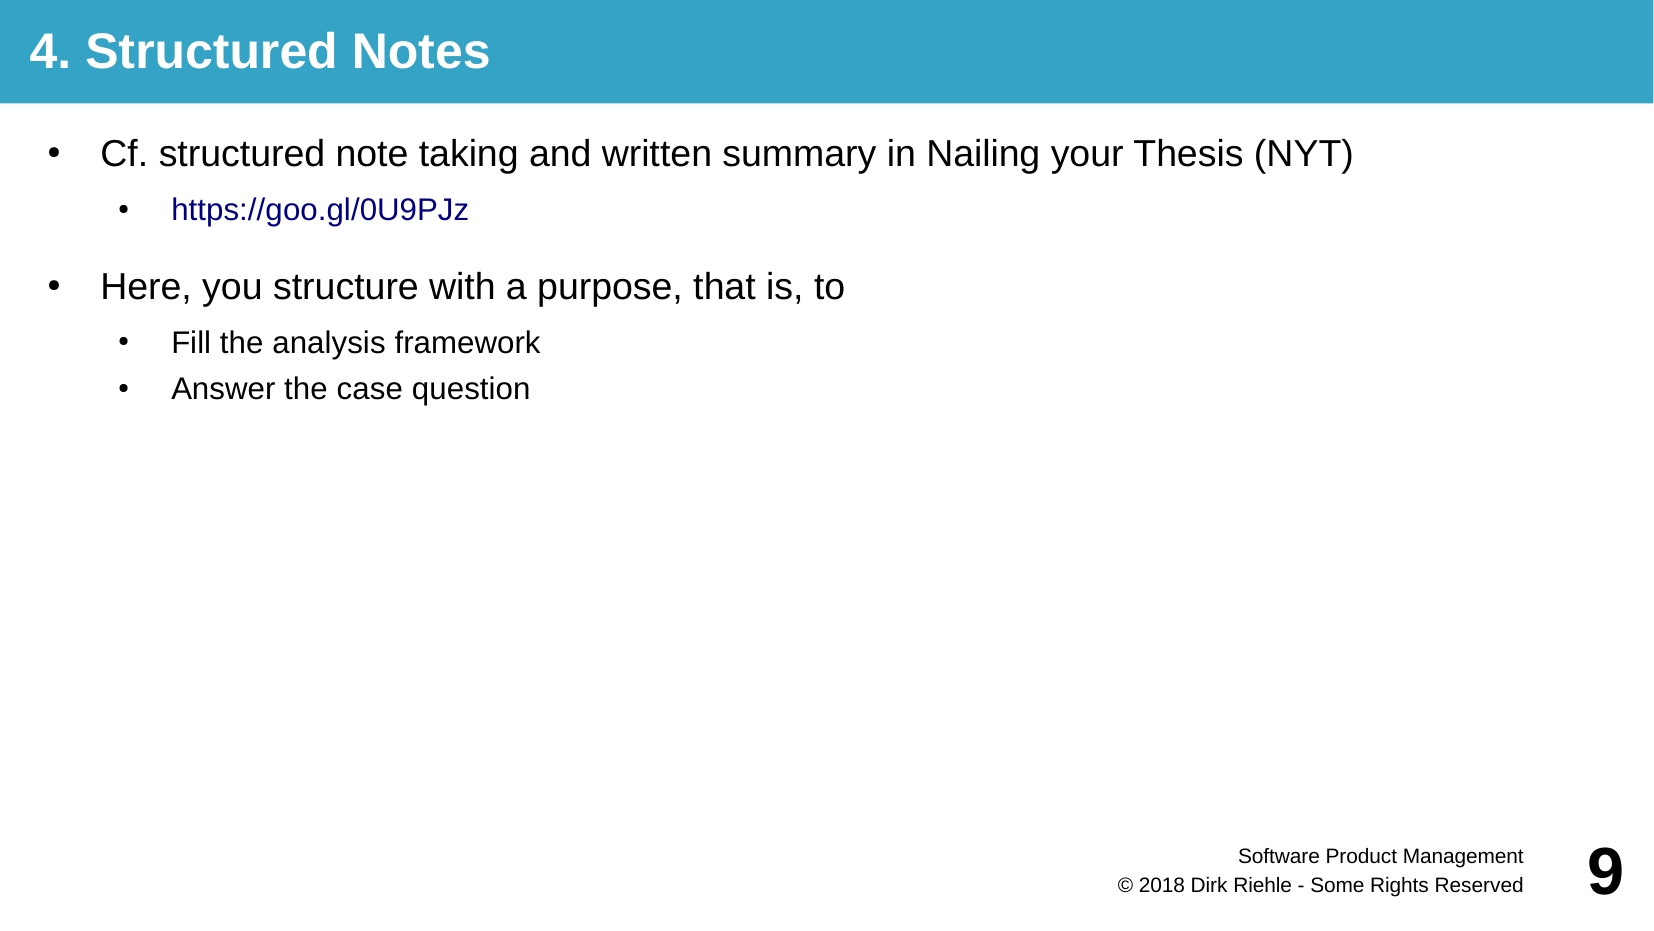

# 4. Structured Notes
Cf. structured note taking and written summary in Nailing your Thesis (NYT)
https://goo.gl/0U9PJz
Here, you structure with a purpose, that is, to
Fill the analysis framework
Answer the case question
Software Product Management
9
© 2018 Dirk Riehle - Some Rights Reserved